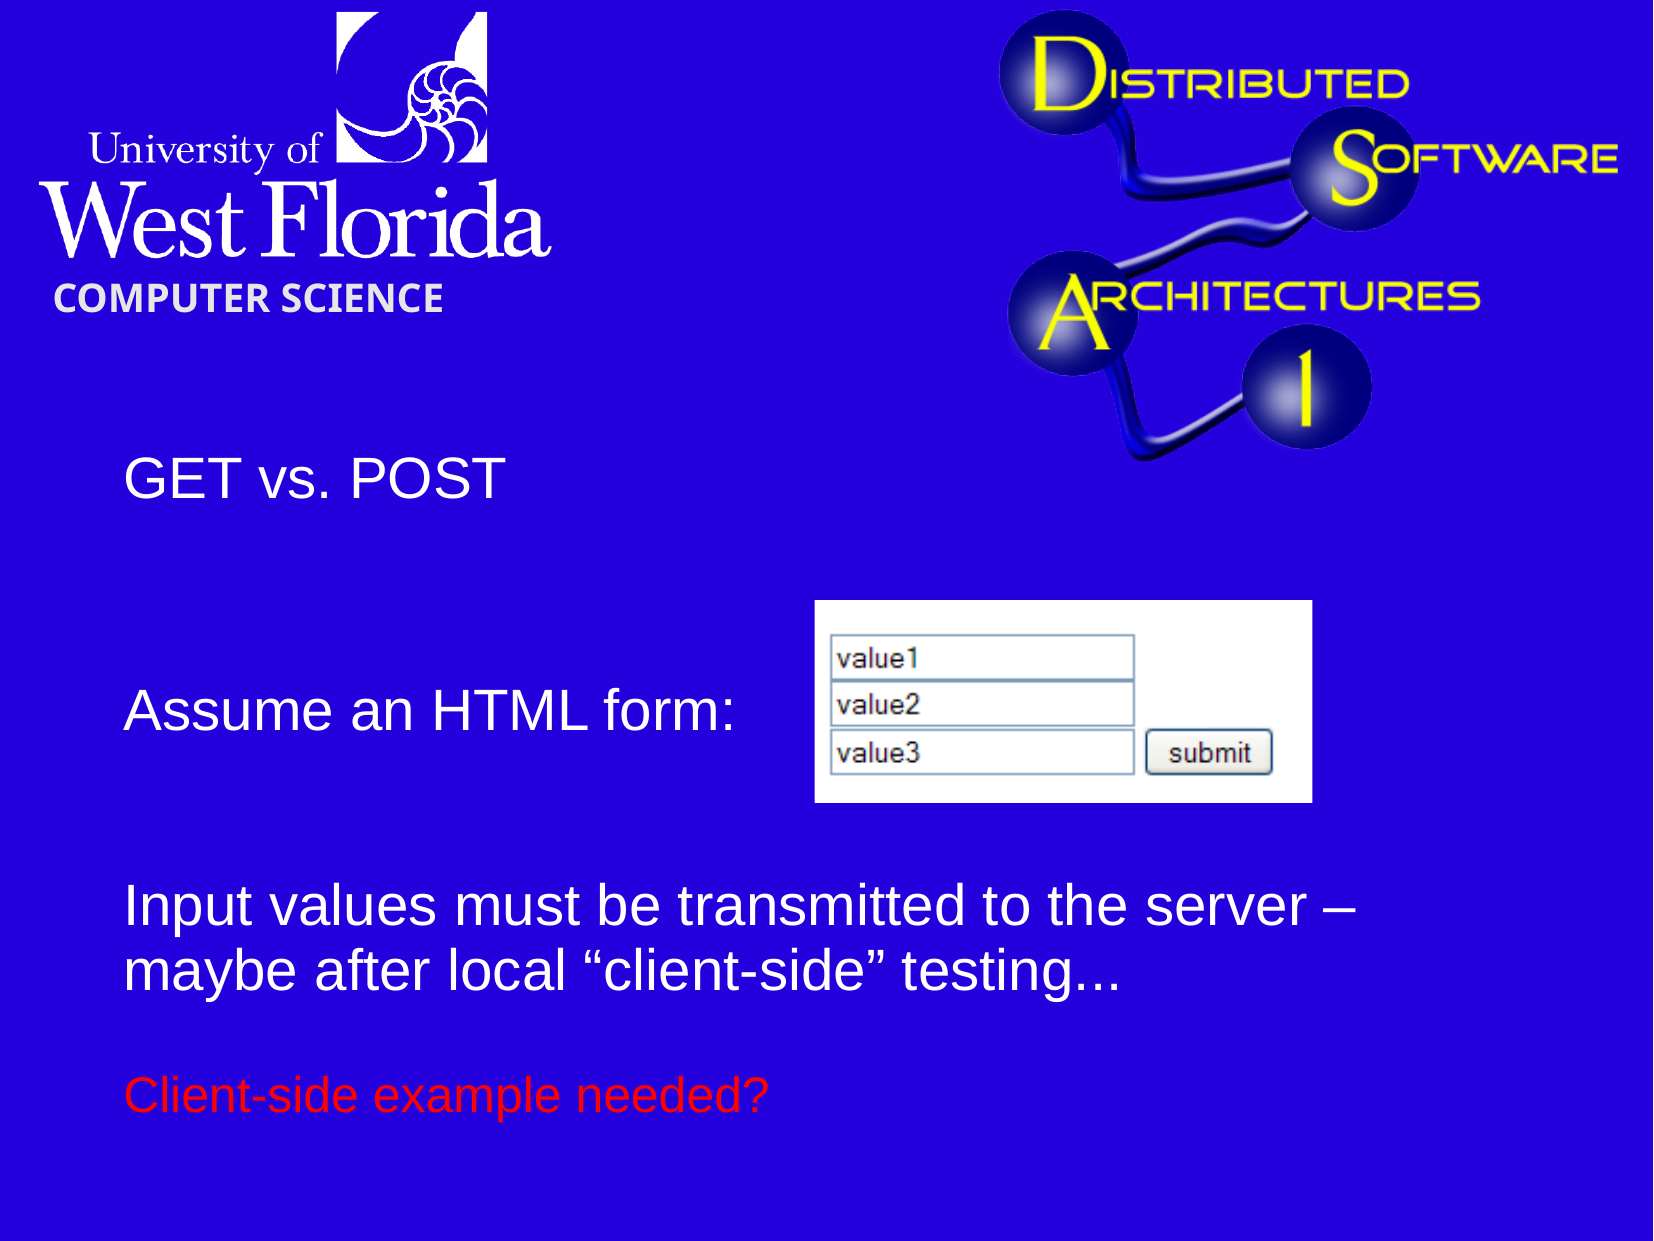

COMPUTER SCIENCE
GET vs. POST
Assume an HTML form:
Input values must be transmitted to the server – maybe after local “client-side” testing...
Client-side example needed?